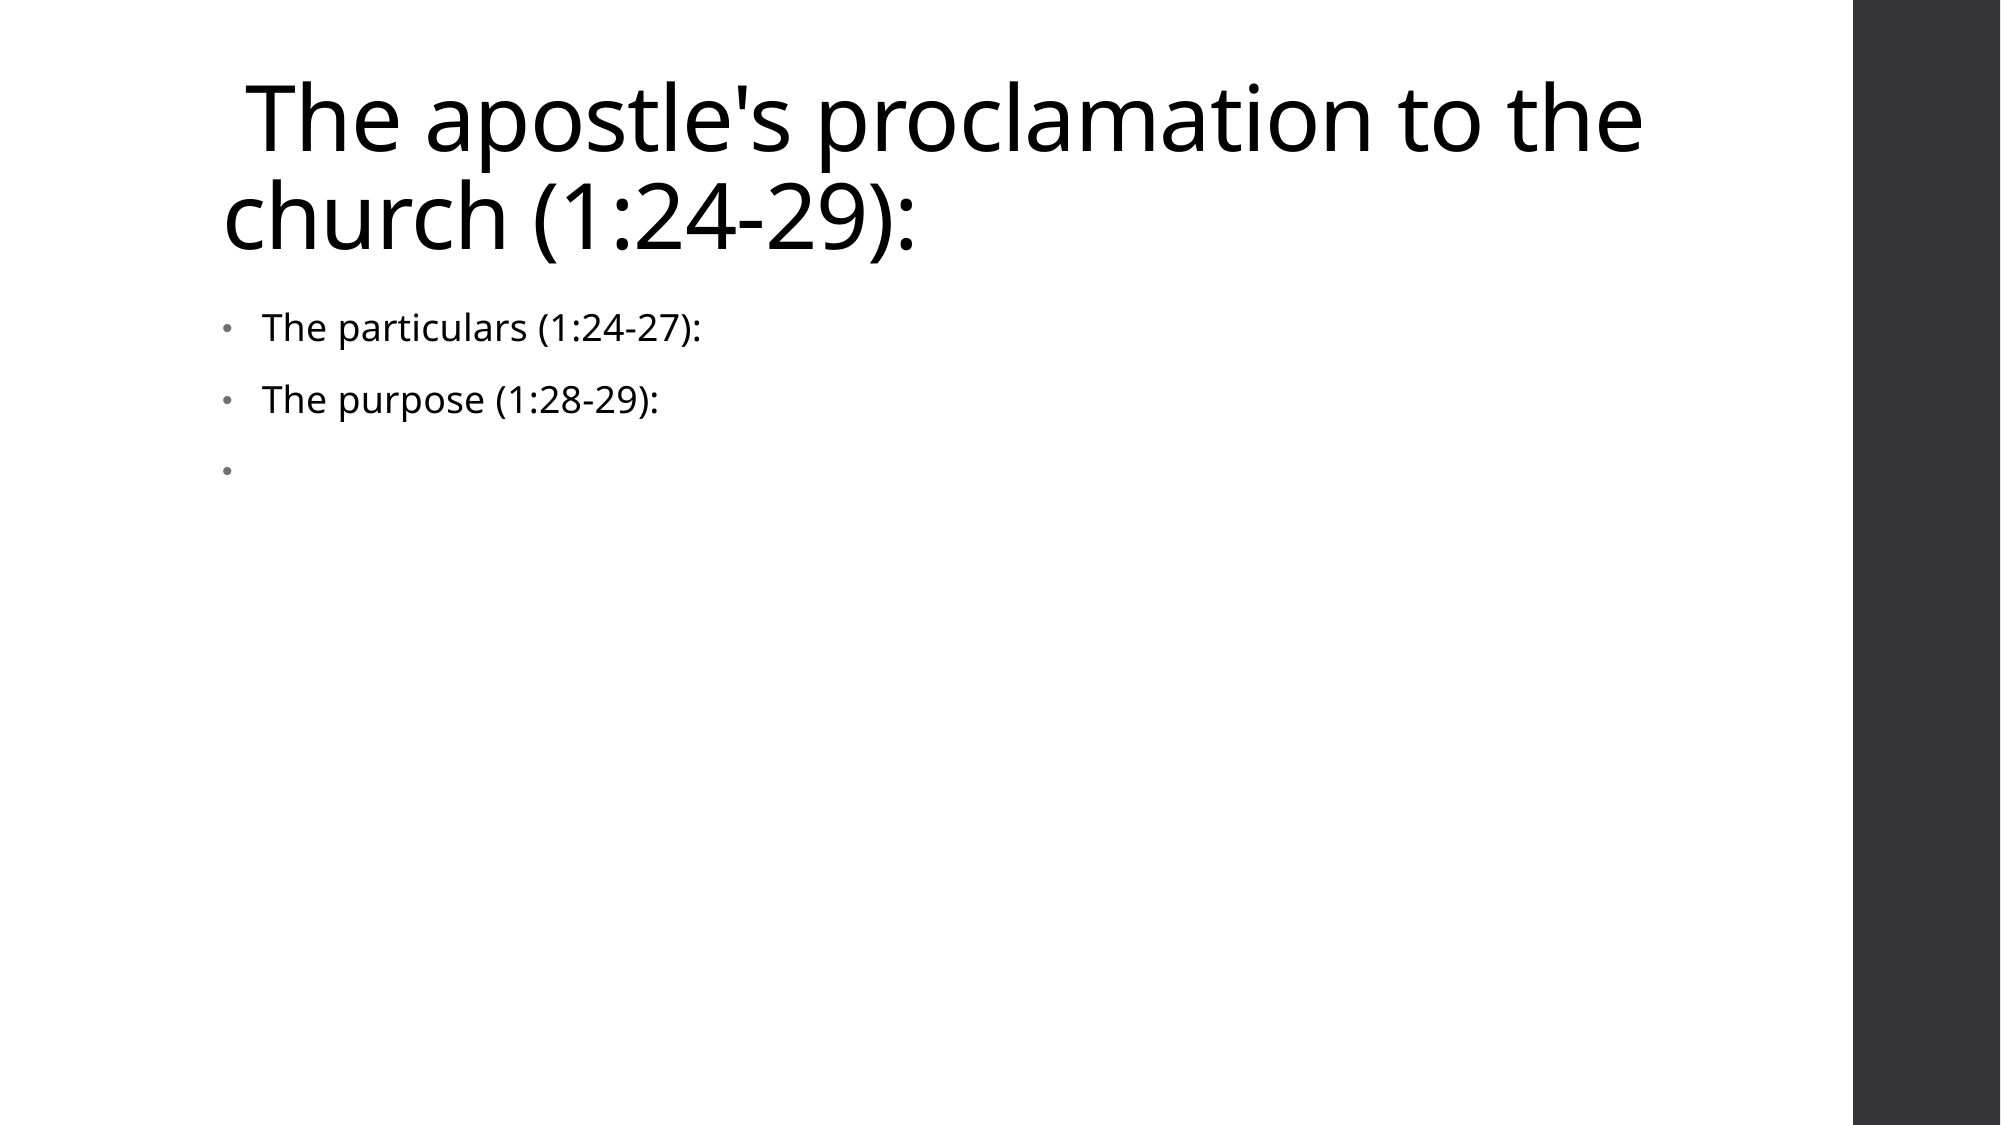

# The apostle's proclamation to the church (1:24-29):
 The particulars (1:24-27):
 The purpose (1:28-29):